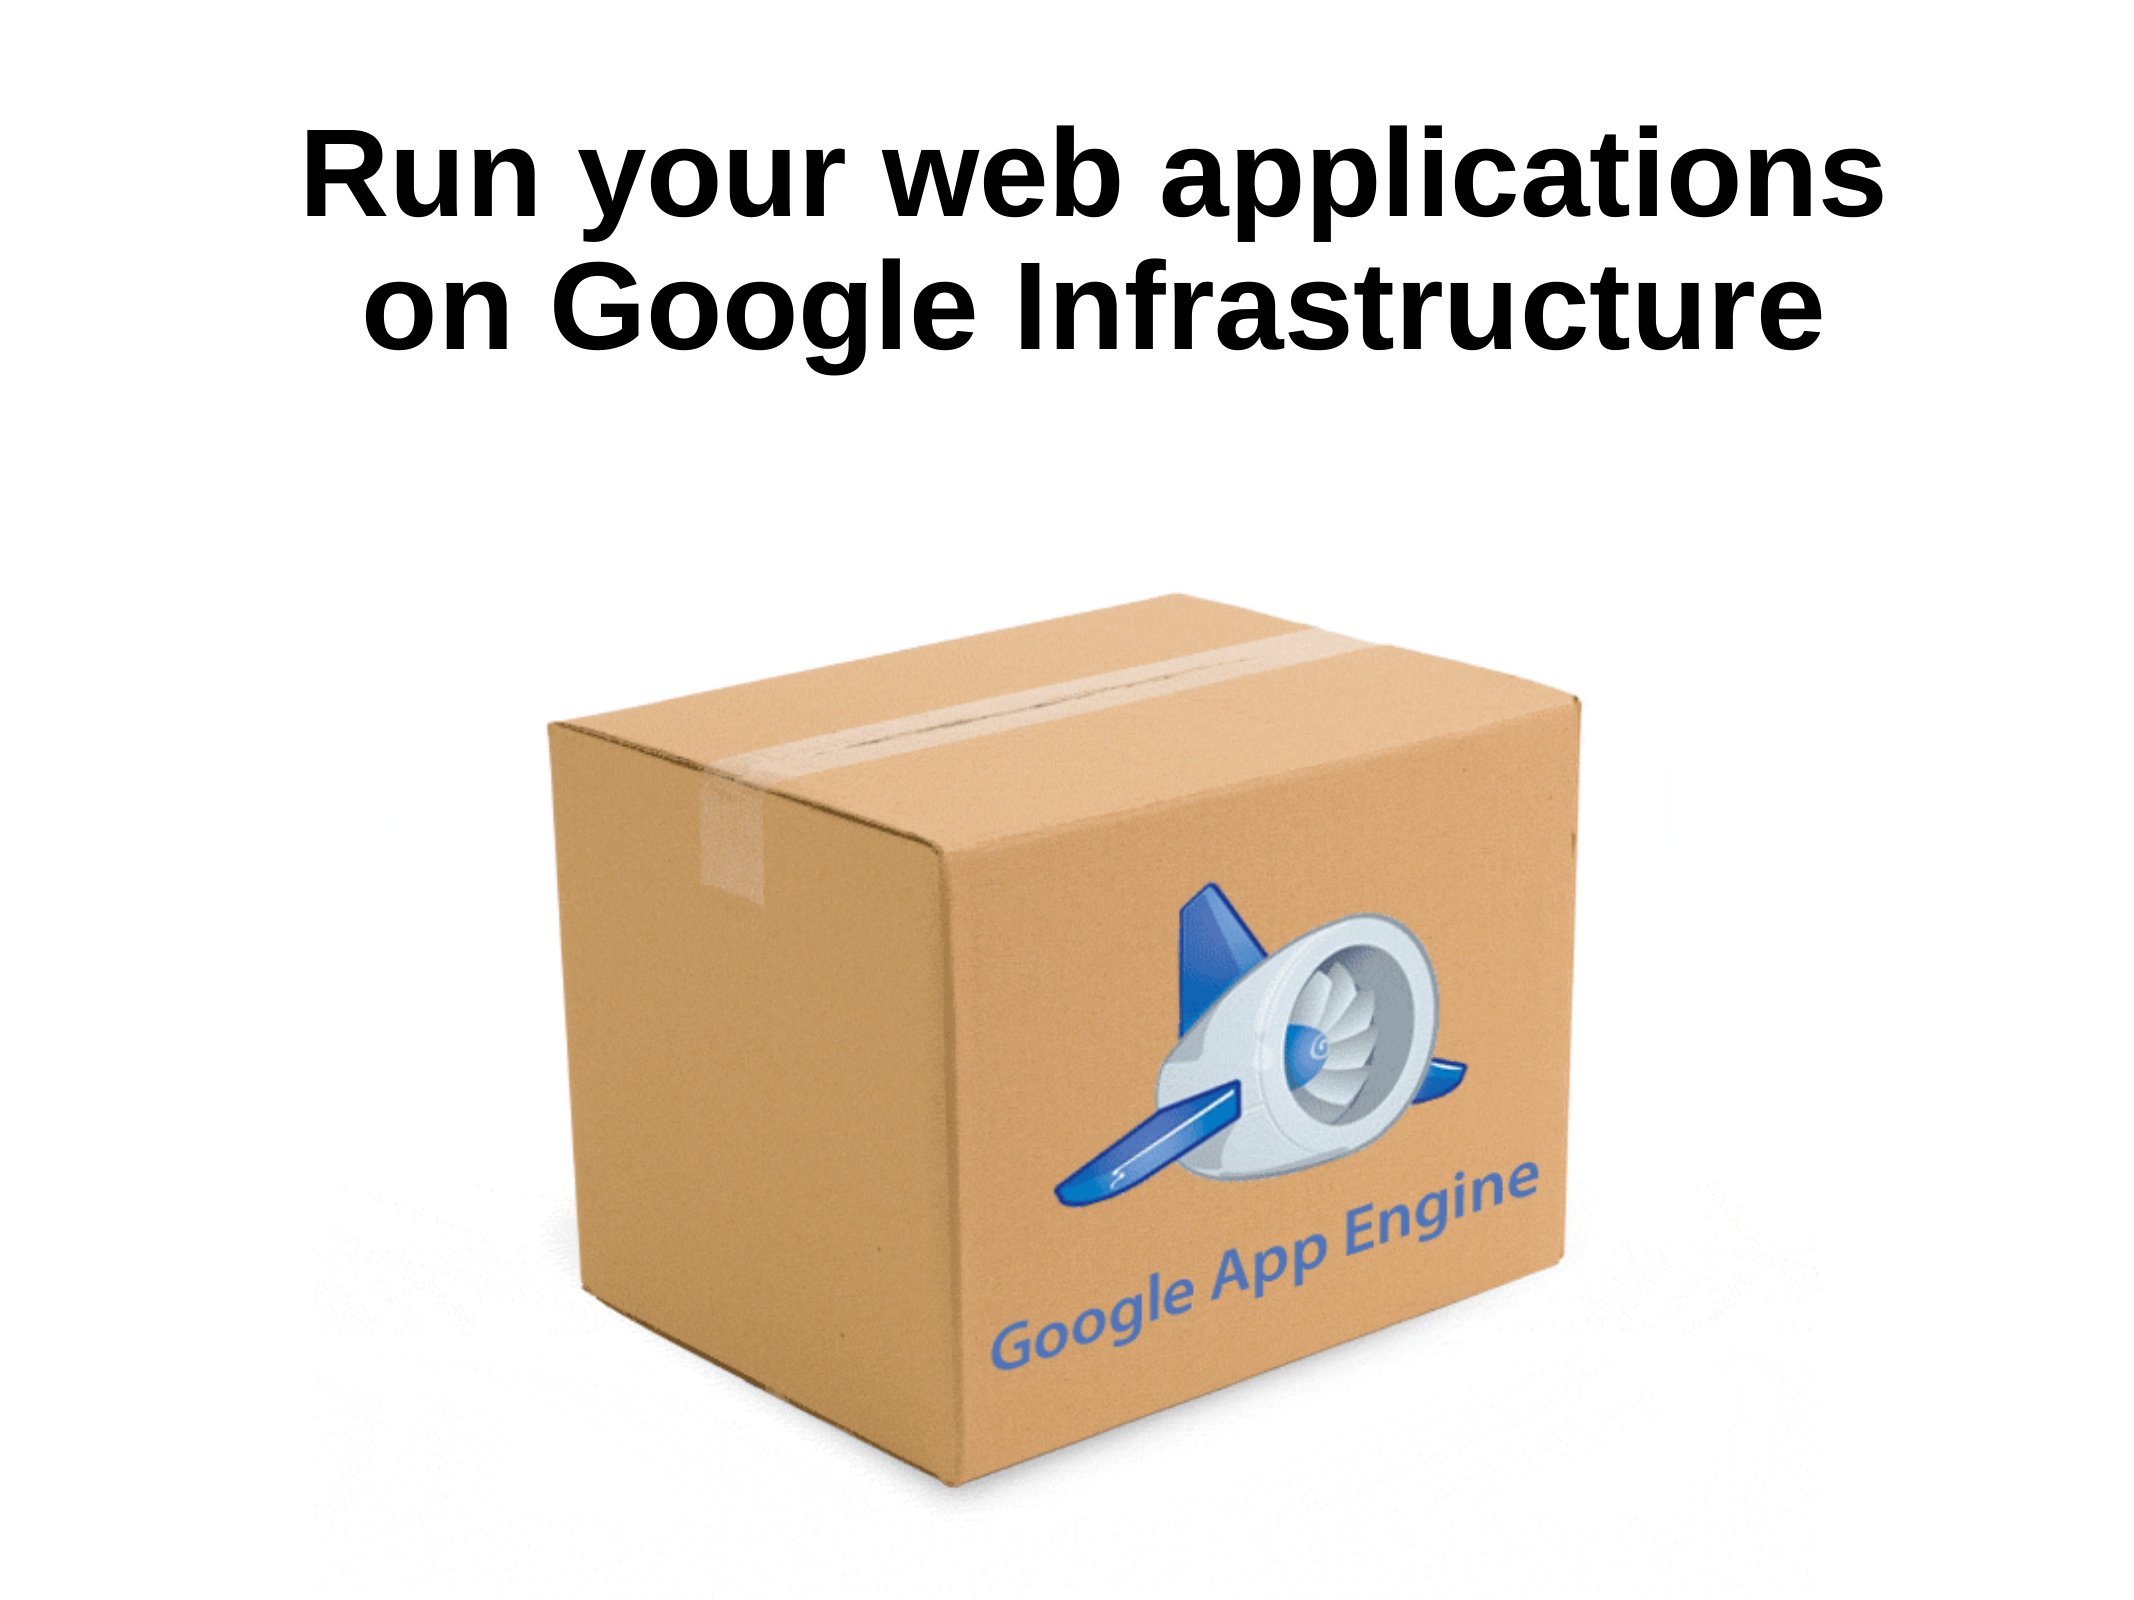

Run your web applications on Google Infrastructure